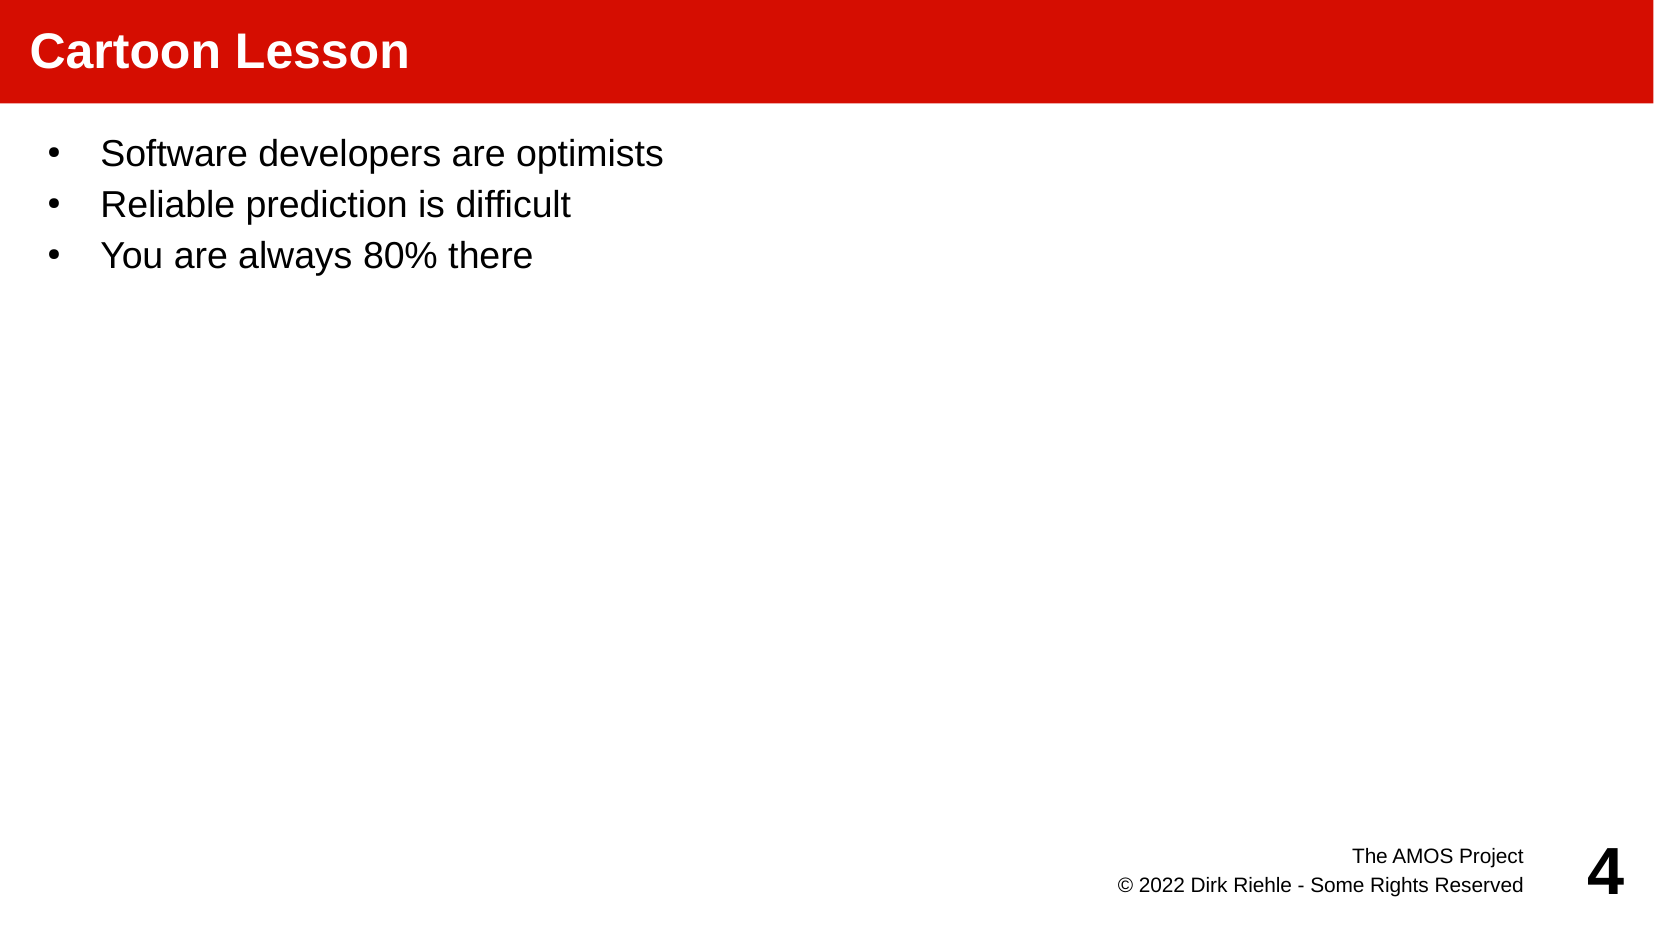

# Cartoon Lesson
Software developers are optimists
Reliable prediction is difficult
You are always 80% there
The AMOS Project
4
© 2022 Dirk Riehle - Some Rights Reserved